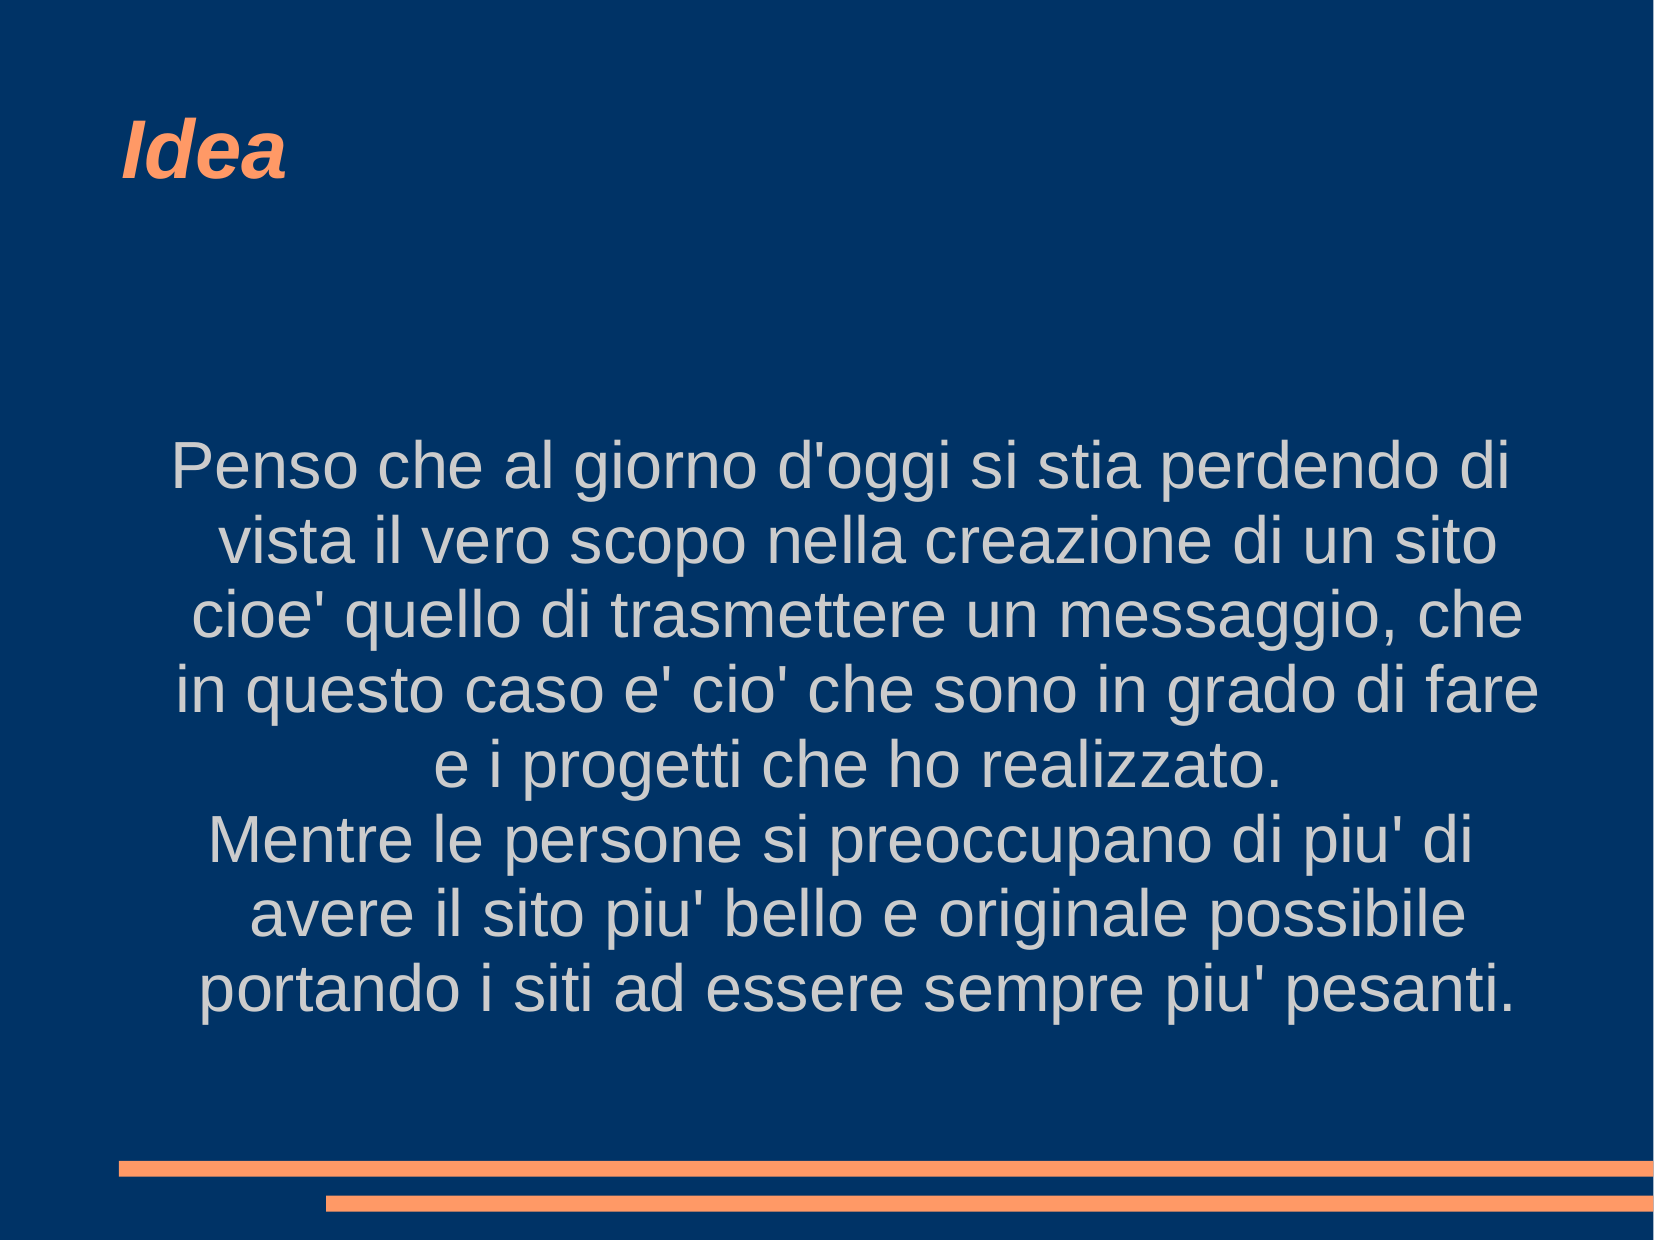

# Idea
Penso che al giorno d'oggi si stia perdendo di vista il vero scopo nella creazione di un sito cioe' quello di trasmettere un messaggio, che in questo caso e' cio' che sono in grado di fare e i progetti che ho realizzato.
Mentre le persone si preoccupano di piu' di avere il sito piu' bello e originale possibile portando i siti ad essere sempre piu' pesanti.